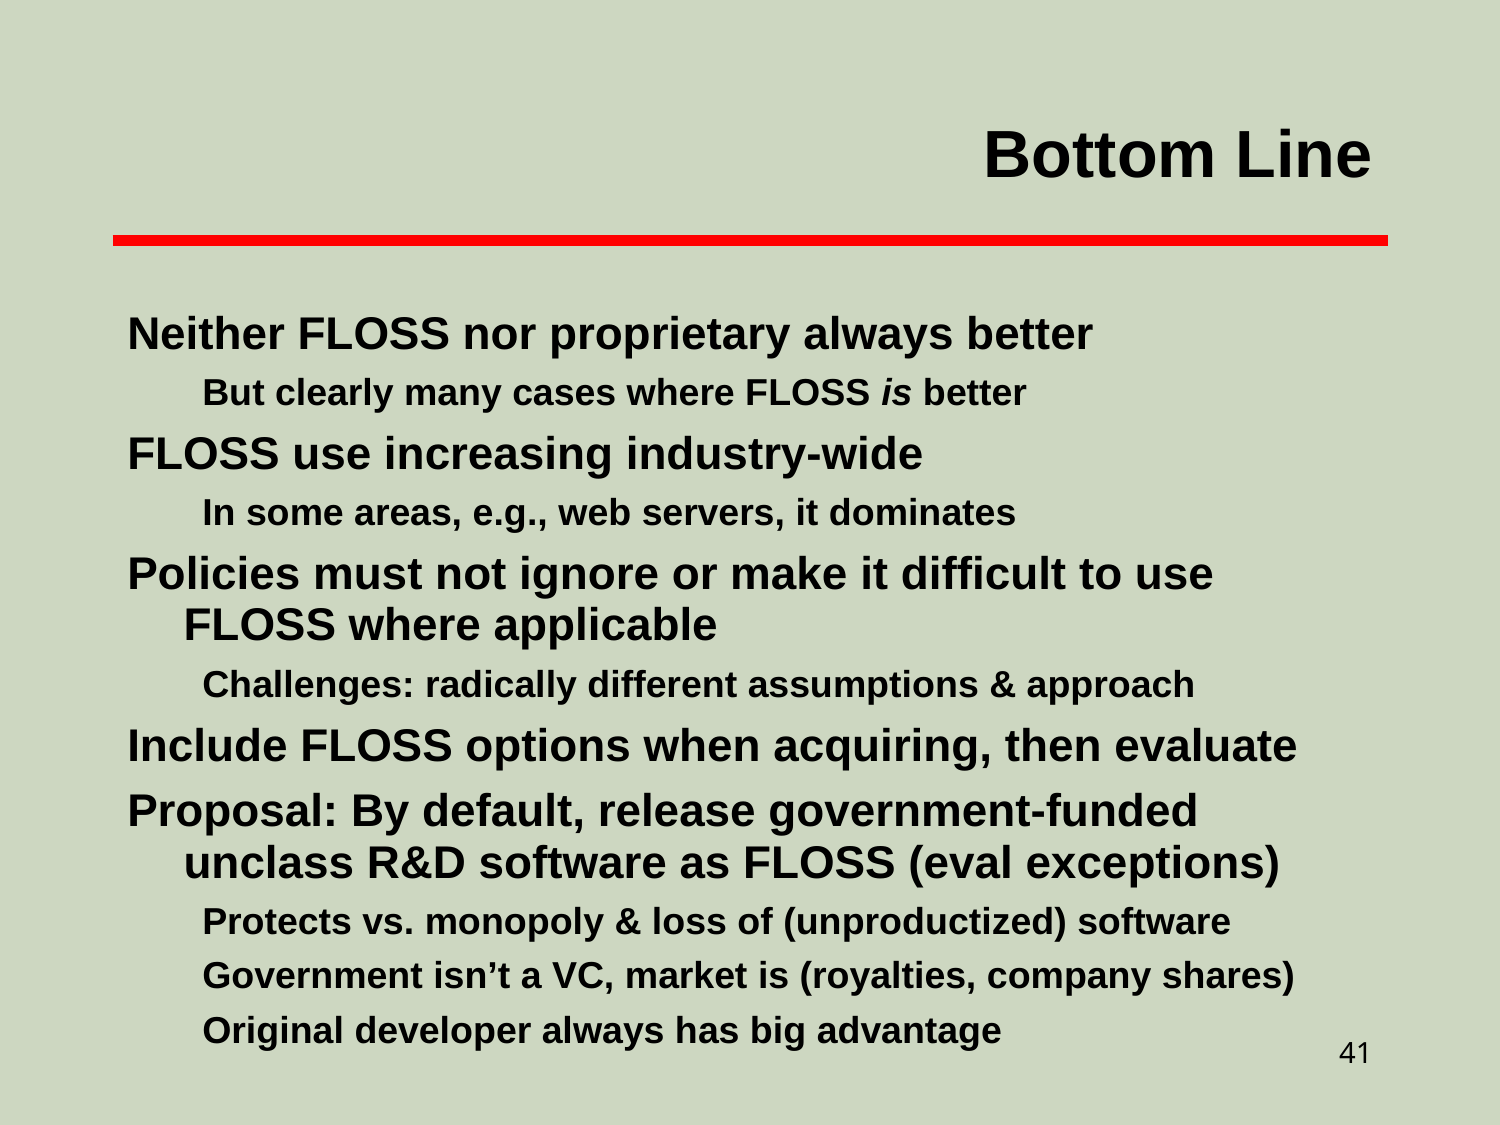

# Bottom Line
Neither FLOSS nor proprietary always better
But clearly many cases where FLOSS is better
FLOSS use increasing industry-wide
In some areas, e.g., web servers, it dominates
Policies must not ignore or make it difficult to use FLOSS where applicable
Challenges: radically different assumptions & approach
Include FLOSS options when acquiring, then evaluate
Proposal: By default, release government-funded unclass R&D software as FLOSS (eval exceptions)
Protects vs. monopoly & loss of (unproductized) software
Government isn’t a VC, market is (royalties, company shares)
Original developer always has big advantage